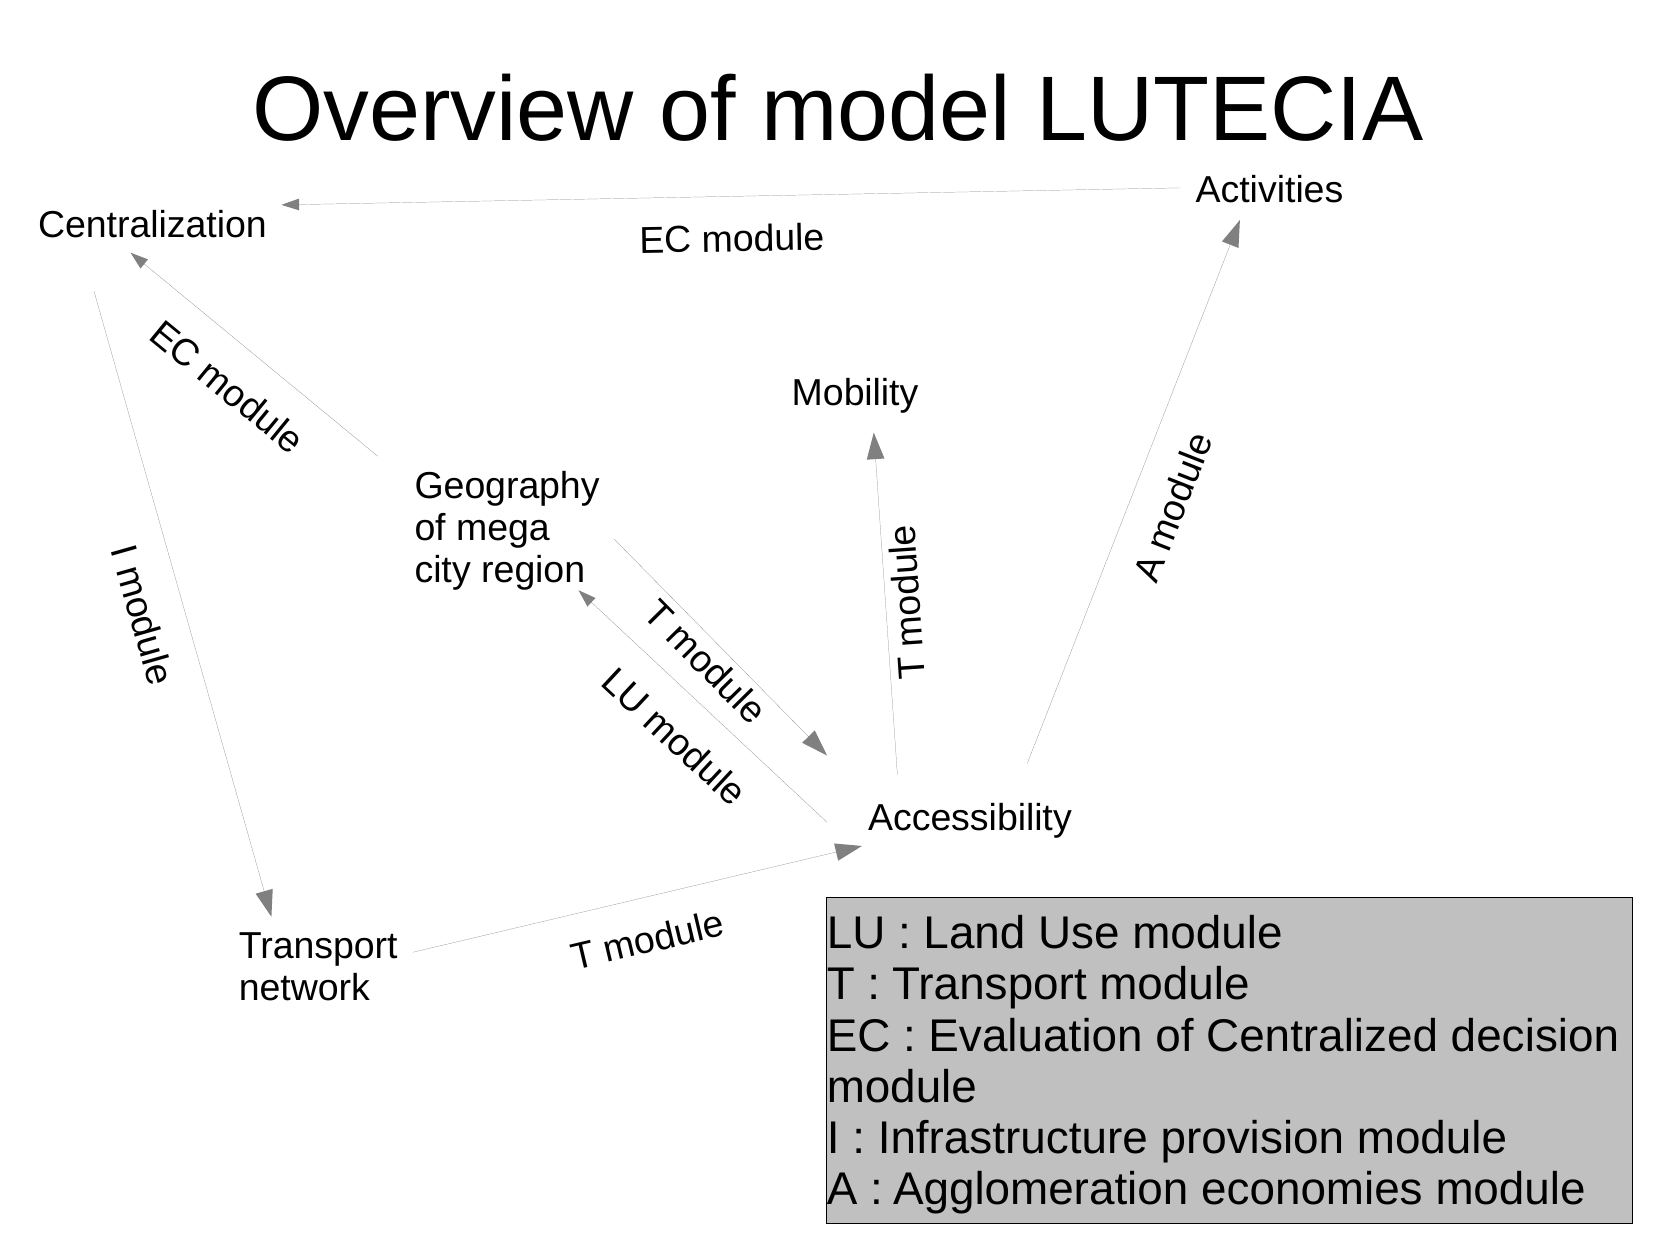

# Overview of model LUTECIA
Activities
EC module
Centralization
A module
EC module
I module
Mobility
T module
Geography
of mega
city region
T module
LU module
Accessibility
T module
LU : Land Use module
T : Transport module
EC : Evaluation of Centralized decision module
I : Infrastructure provision module
A : Agglomeration economies module
Transport
network
14